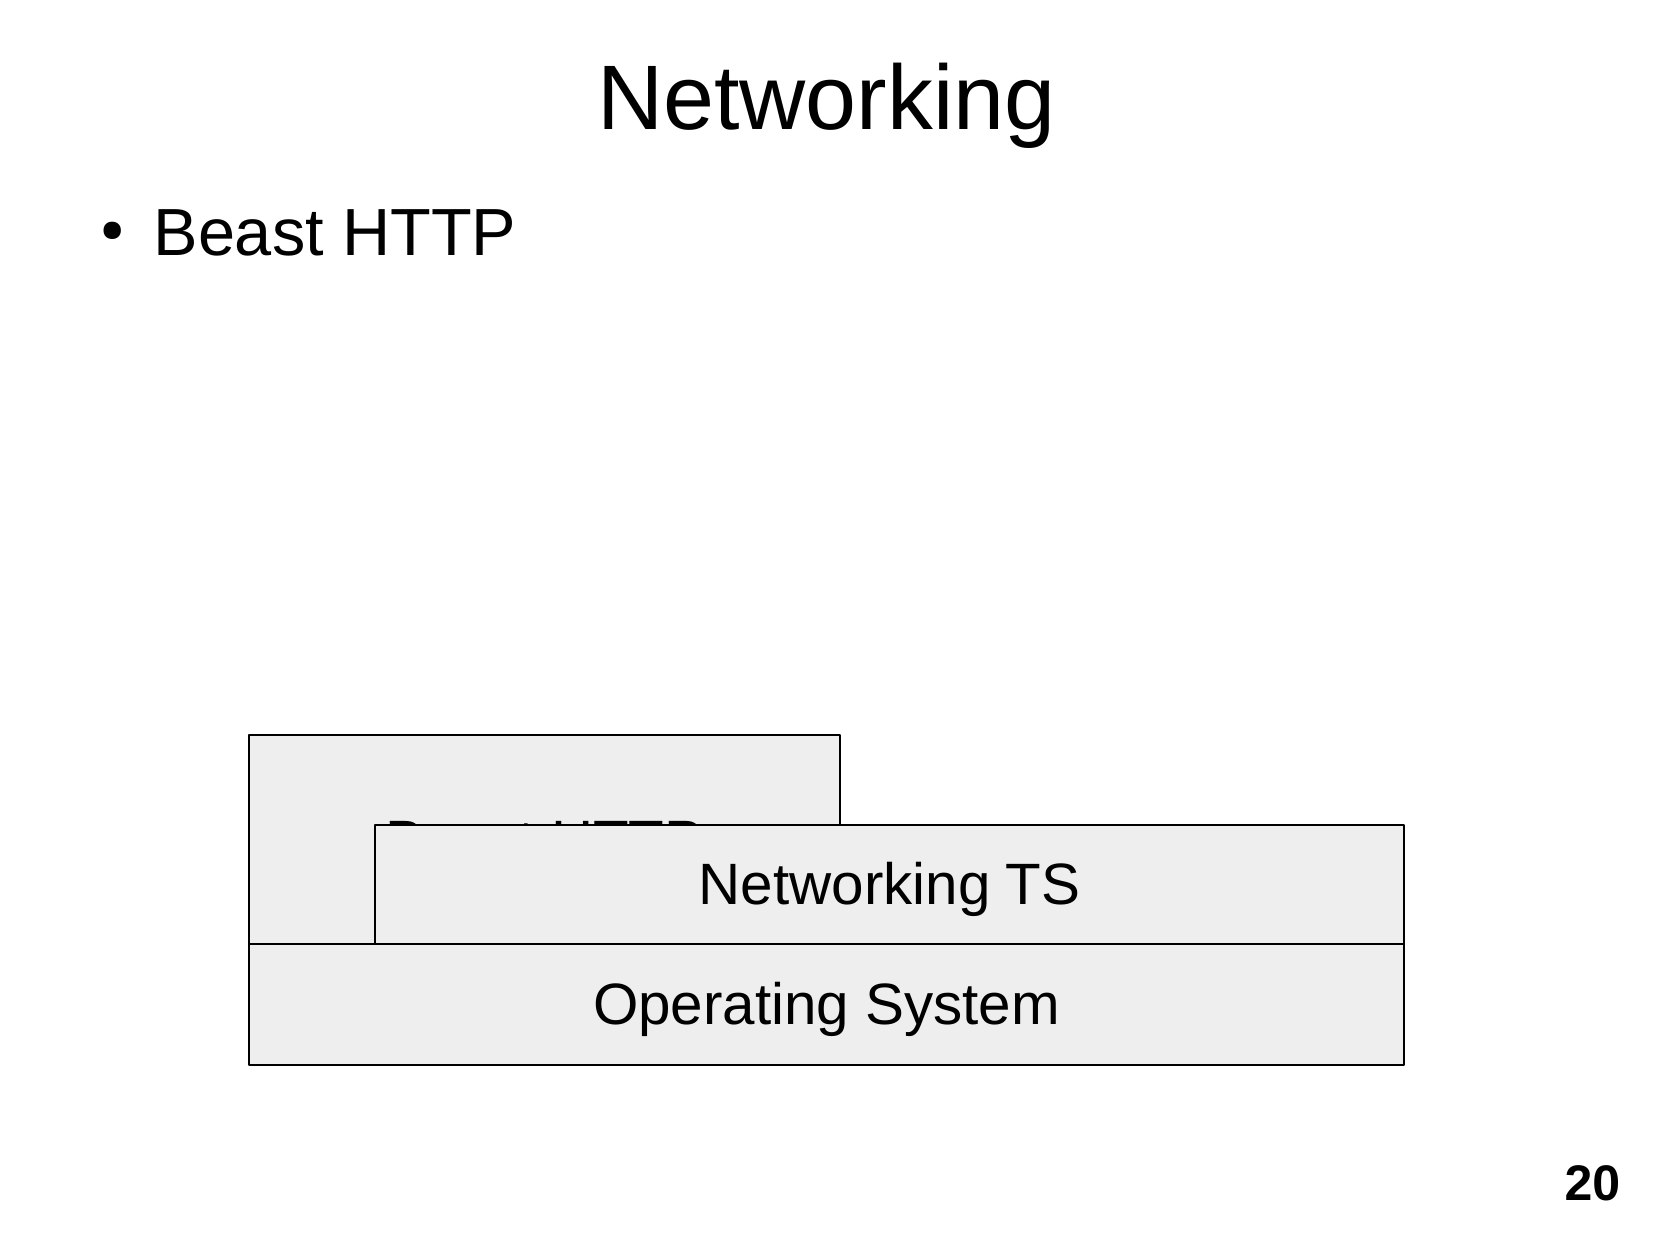

# Networking
Beast HTTP
Beast HTTP
Networking TS
Operating System
20